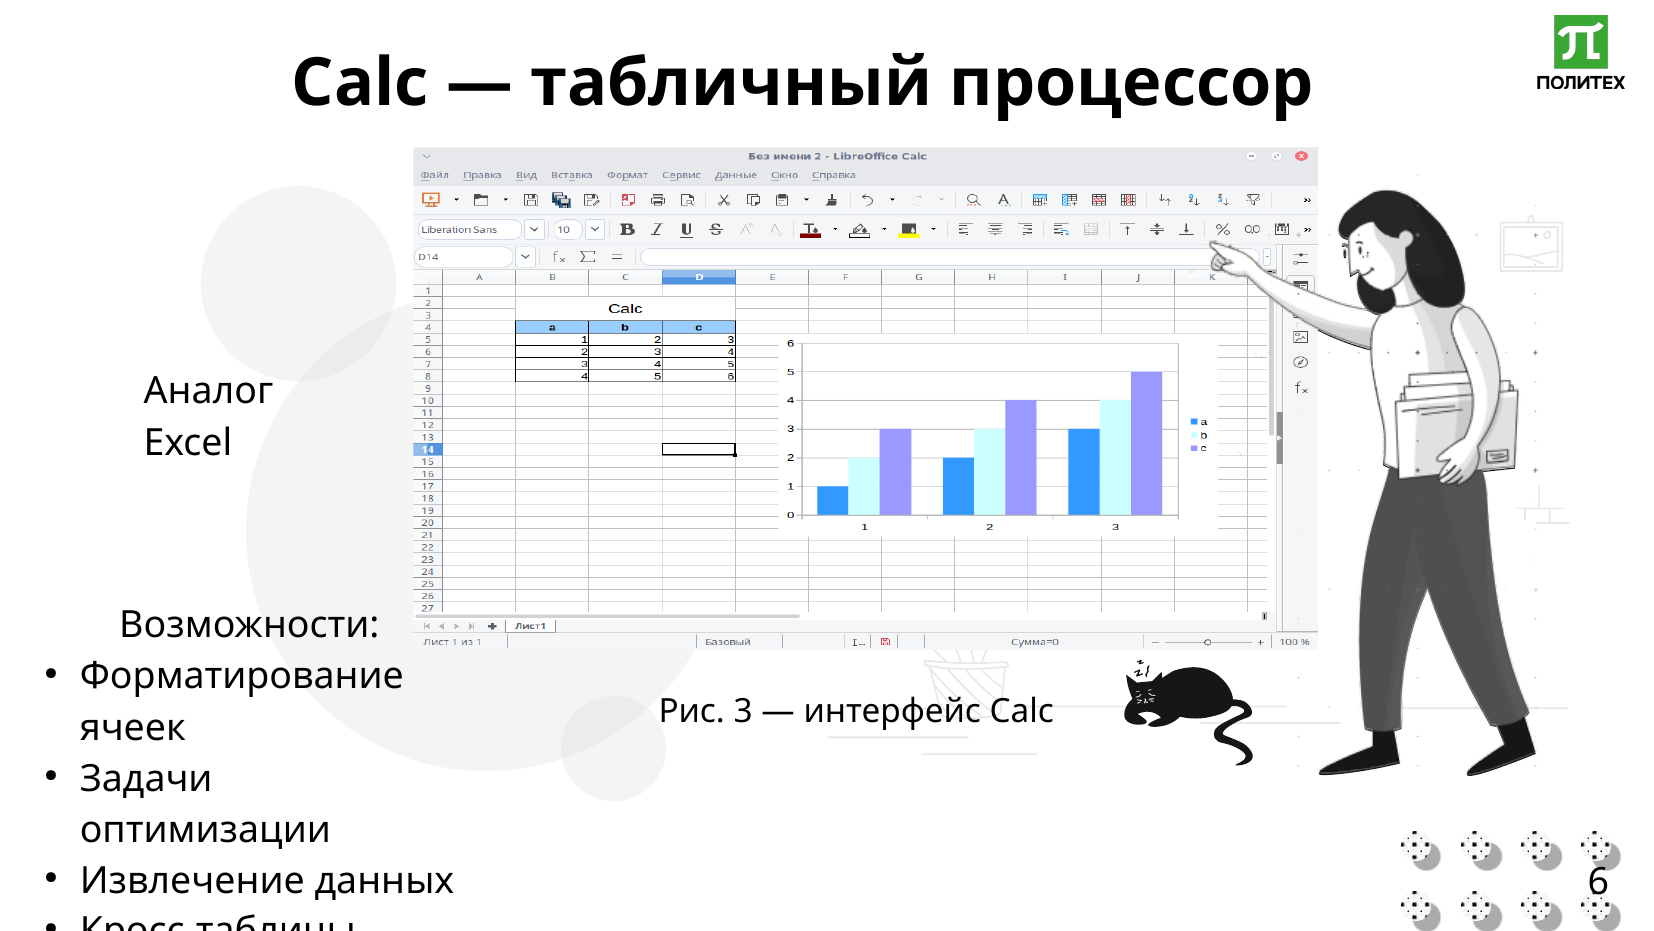

# Calc — табличный процессор
Аналог Excel
Возможности:
Форматирование ячеек
Задачи оптимизации
Извлечение данных
Кросс-таблицы
Совместная работа
Рис. 3 ― интерфейс Calc